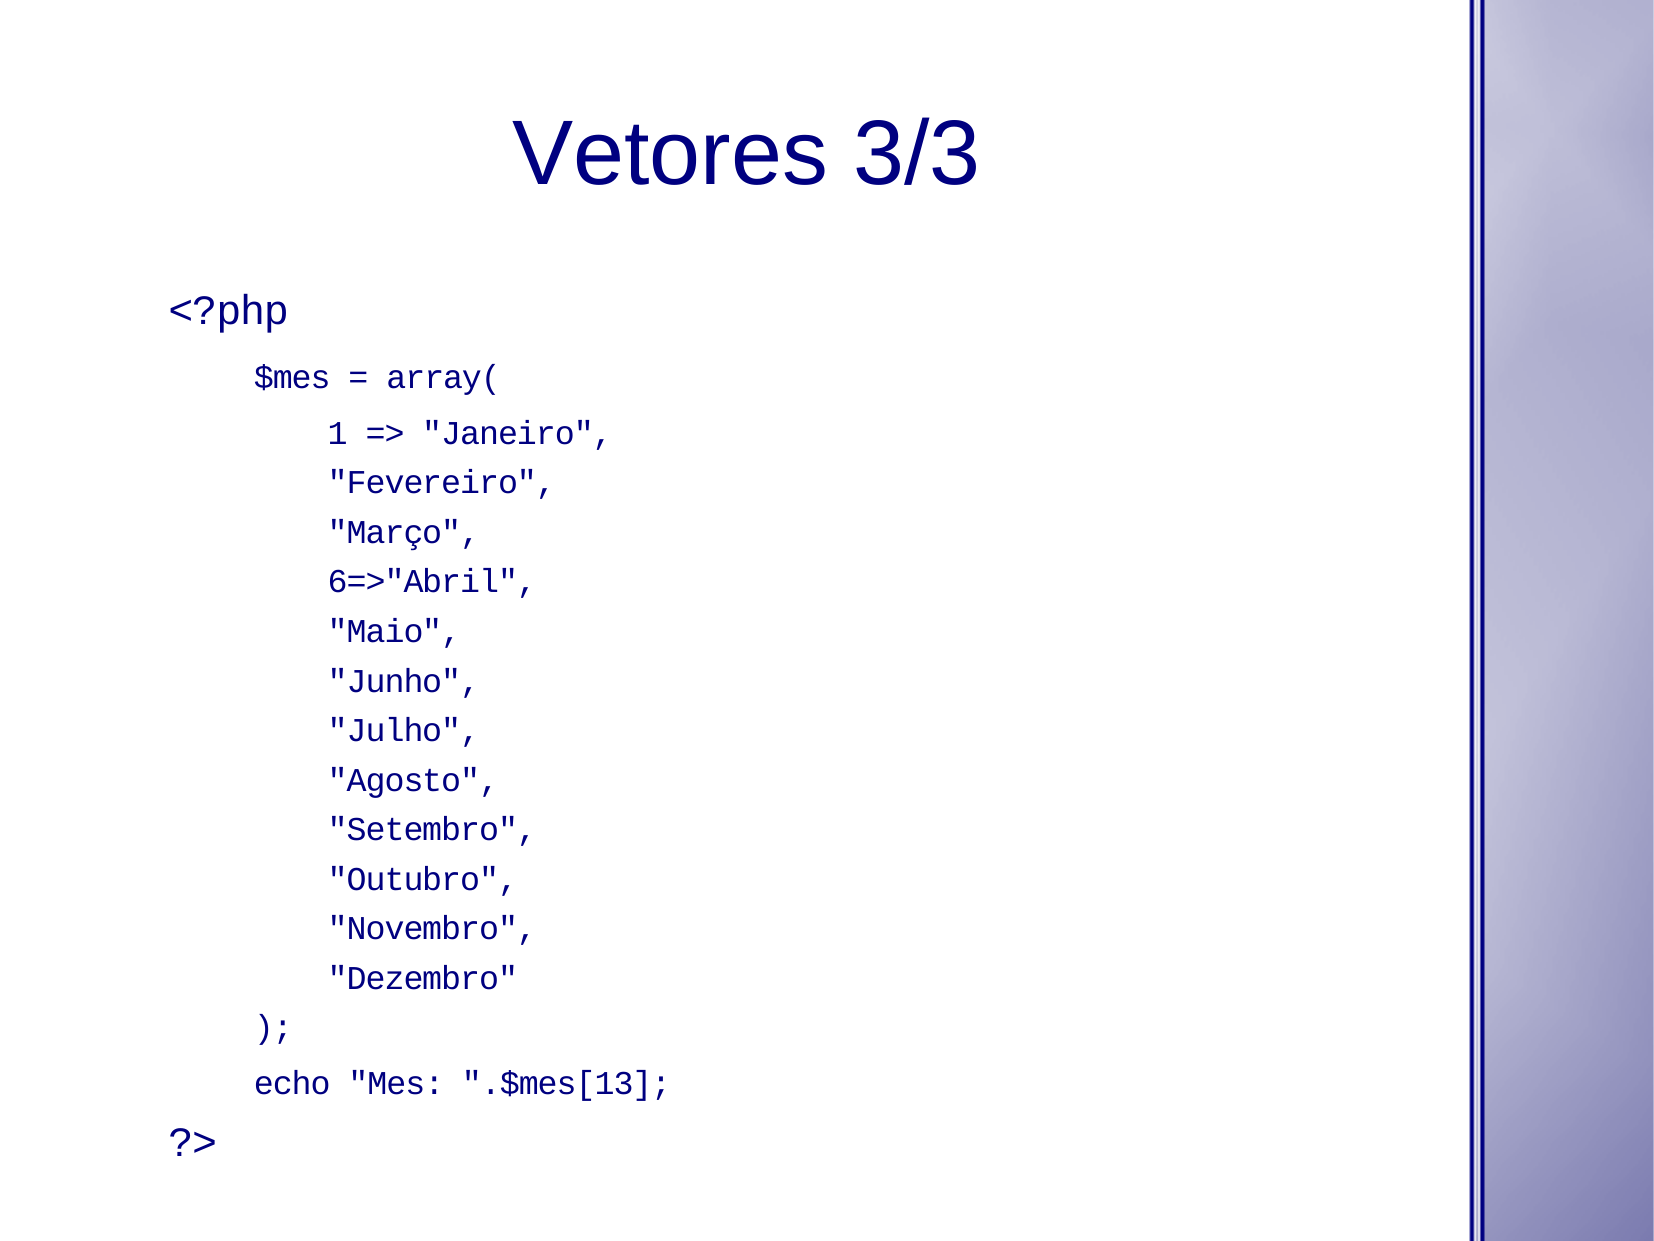

# Vetores 3/3
<?php
$mes = array(
1 => "Janeiro",
"Fevereiro",
"Março",
6=>"Abril",
"Maio",
"Junho",
"Julho",
"Agosto",
"Setembro",
"Outubro",
"Novembro",
"Dezembro"
);
echo "Mes: ".$mes[13];
?>